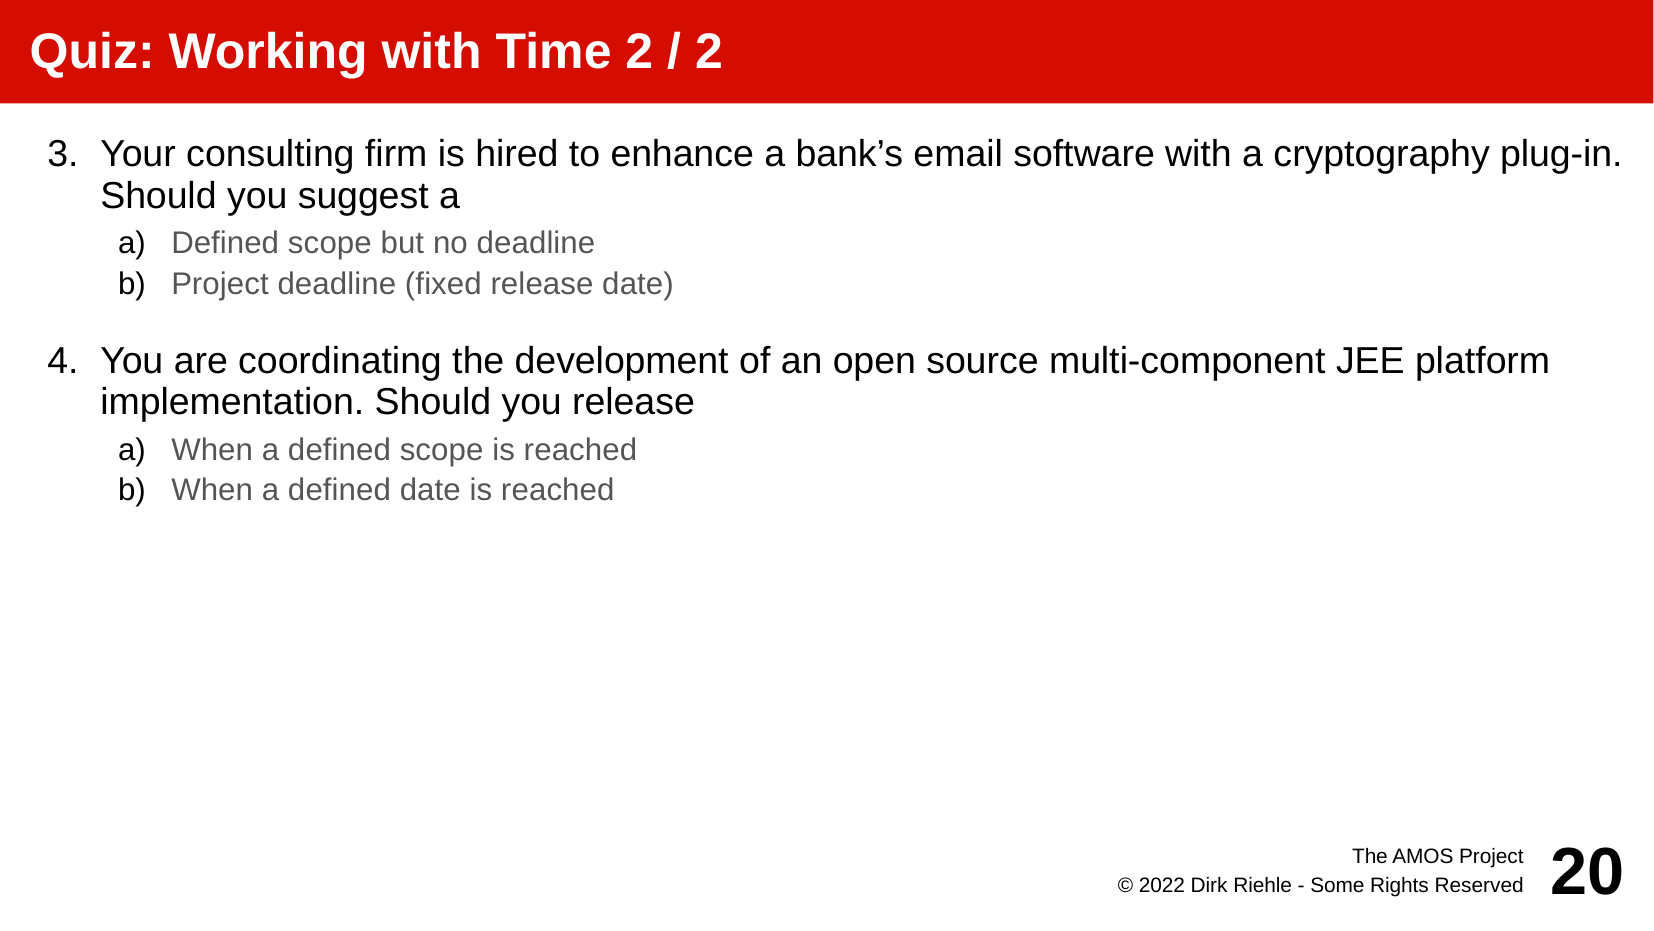

# Quiz: Working with Time 2 / 2
Your consulting firm is hired to enhance a bank’s email software with a cryptography plug-in. Should you suggest a
Defined scope but no deadline
Project deadline (fixed release date)
You are coordinating the development of an open source multi-component JEE platform implementation. Should you release
When a defined scope is reached
When a defined date is reached
The AMOS Project
20
© 2022 Dirk Riehle - Some Rights Reserved